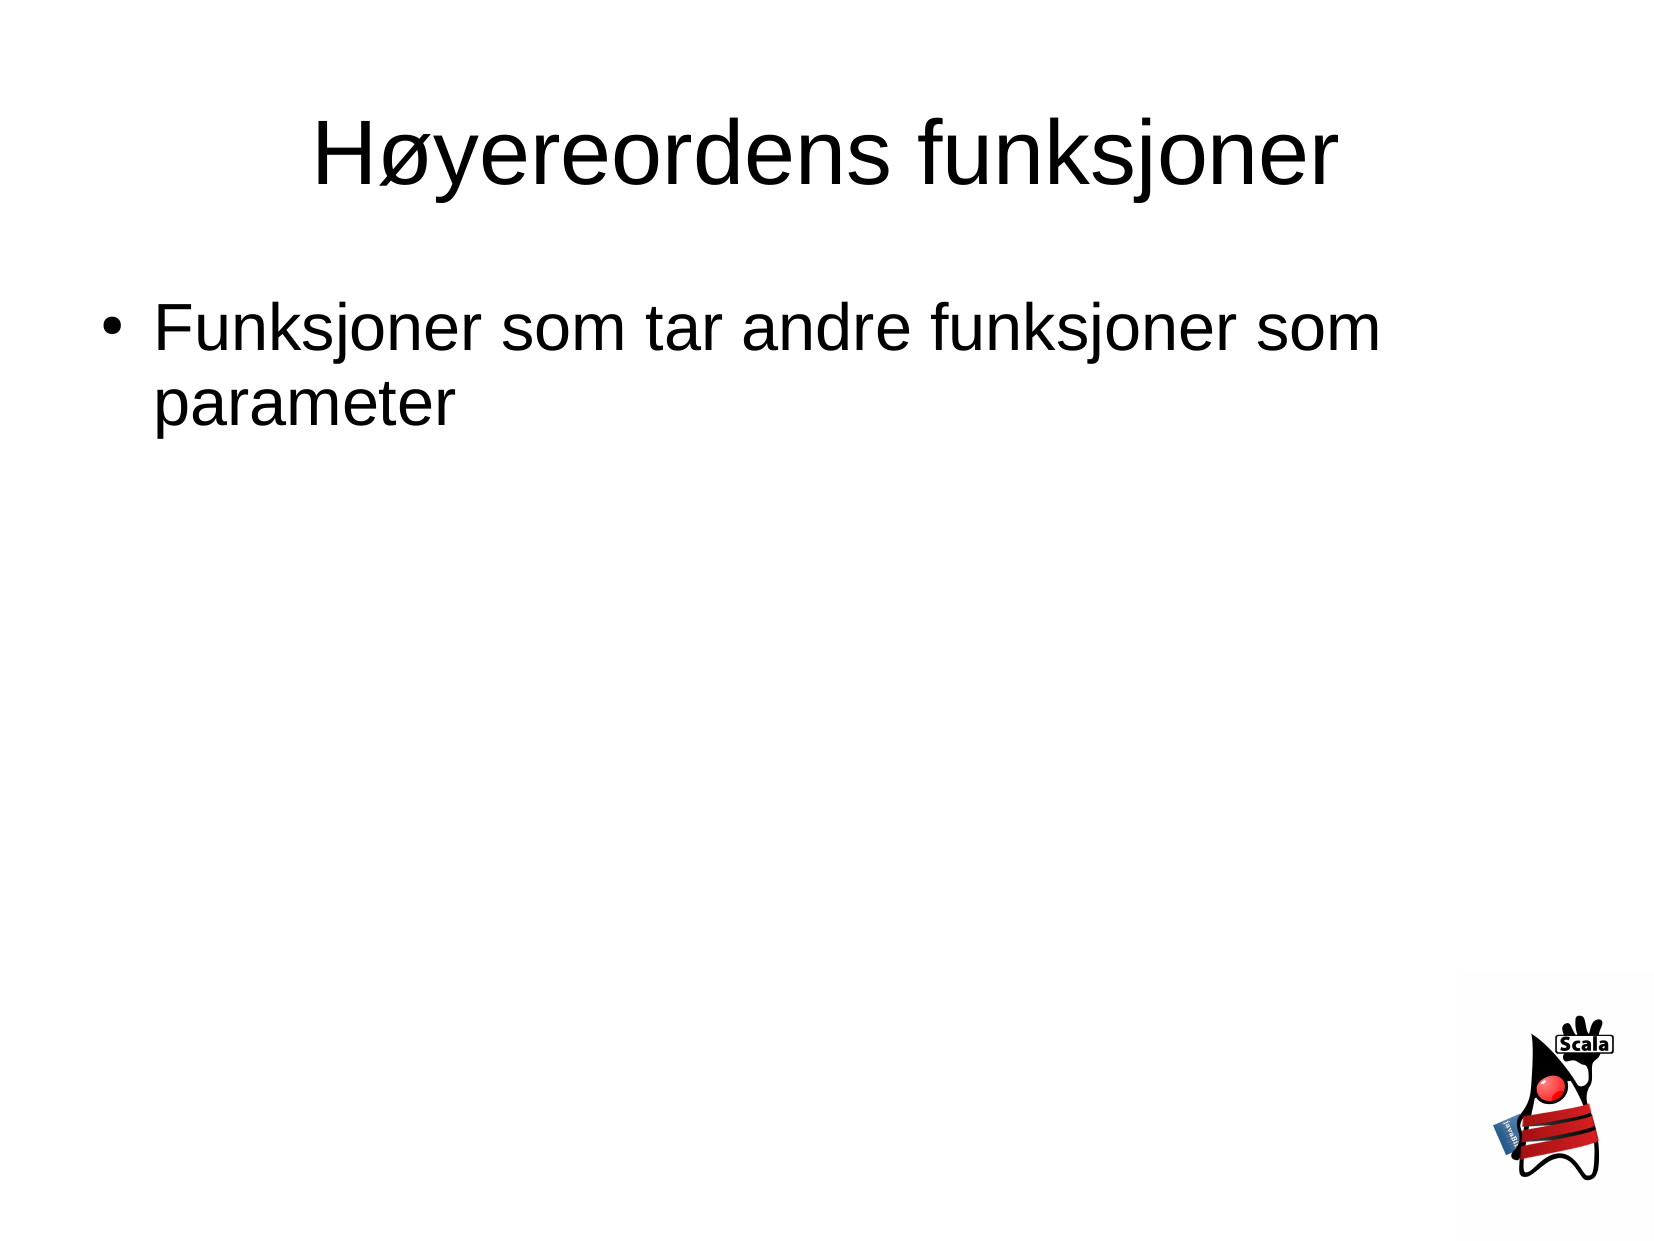

# Høyereordens funksjoner
Funksjoner som tar andre funksjoner som parameter